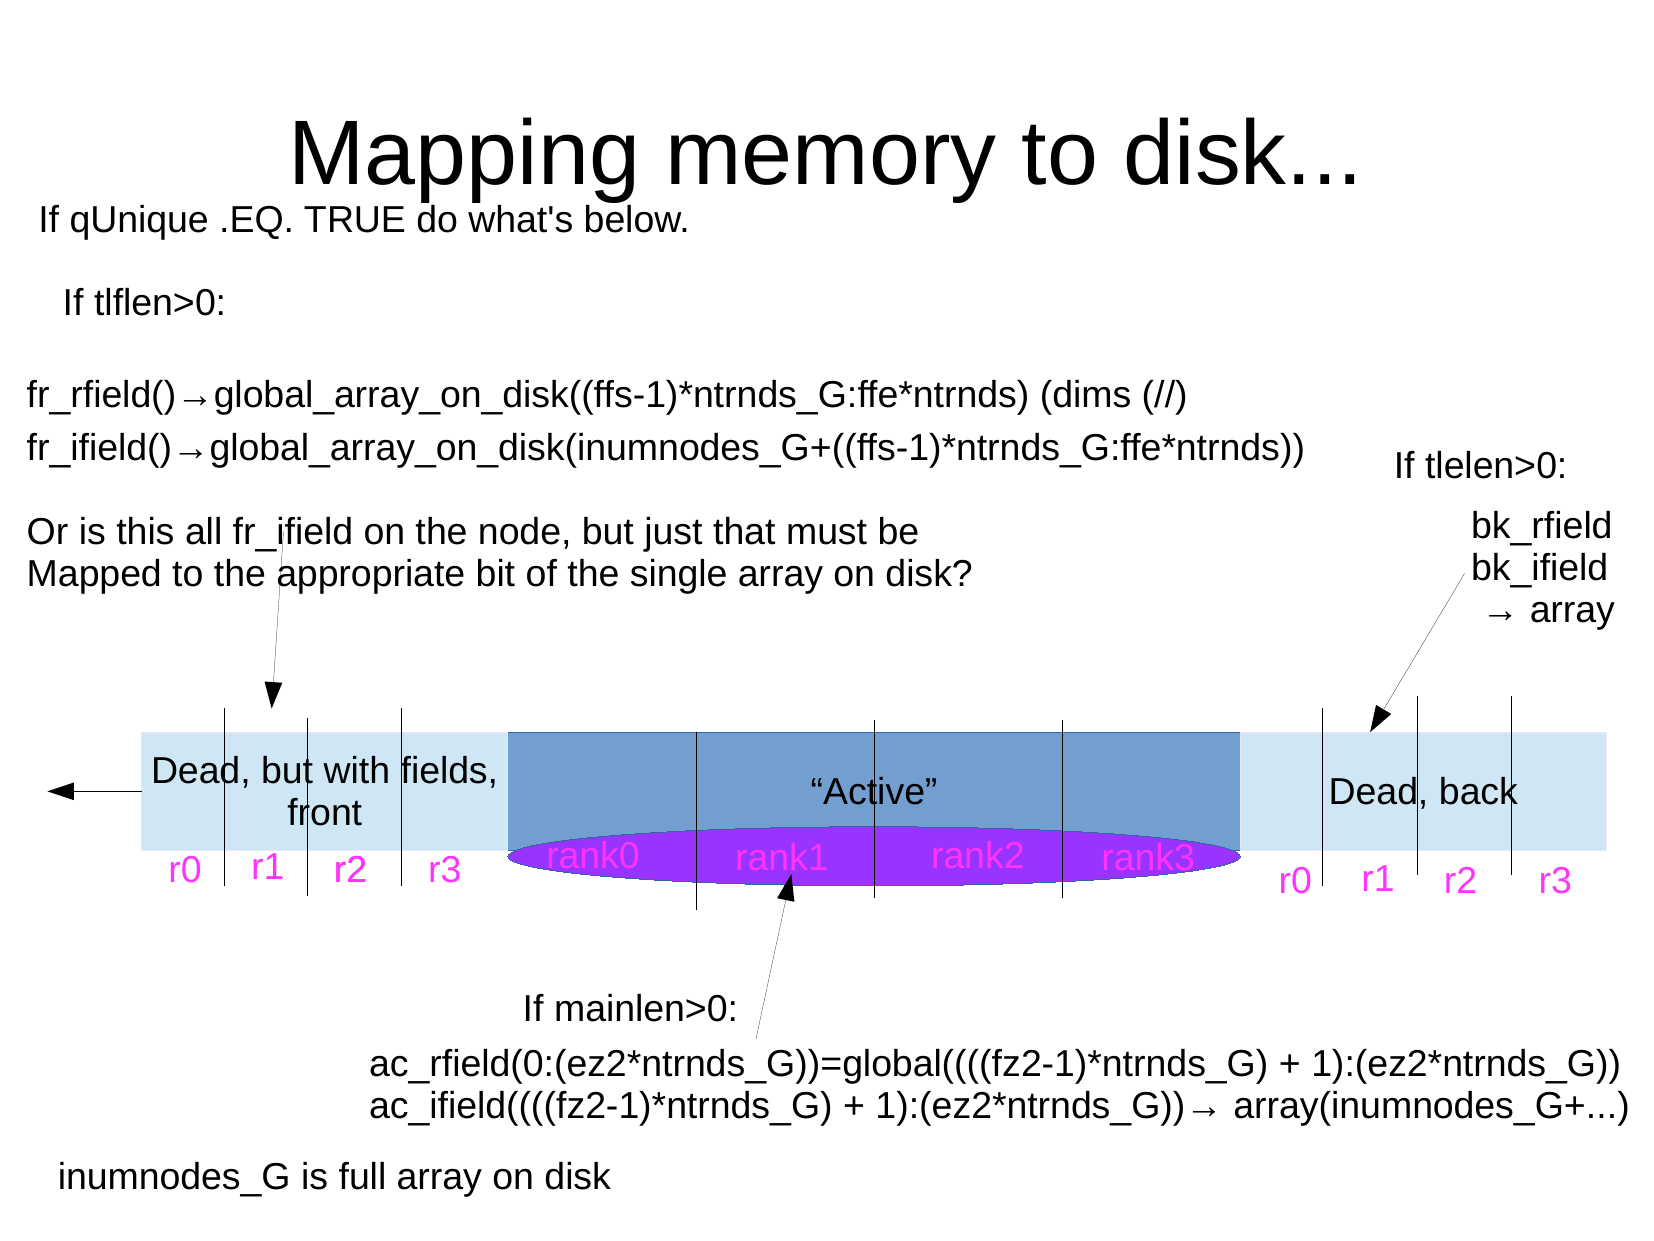

# Mapping memory to disk...
If qUnique .EQ. TRUE do what's below.
If tlflen>0:
fr_rfield()→global_array_on_disk((ffs-1)*ntrnds_G:ffe*ntrnds) (dims (//)
fr_ifield()→global_array_on_disk(inumnodes_G+((ffs-1)*ntrnds_G:ffe*ntrnds))
Or is this all fr_ifield on the node, but just that must be
Mapped to the appropriate bit of the single array on disk?
If tlelen>0:
bk_rfield
bk_ifield
 → array
Dead, but with fields,
front
“Active”
Dead, back
rank0
rank2
rank1
rank3
r1
r0
r2
r2
r3
r1
r0
r2
r3
If mainlen>0:
ac_rfield(0:(ez2*ntrnds_G))=global((((fz2-1)*ntrnds_G) + 1):(ez2*ntrnds_G))
ac_ifield((((fz2-1)*ntrnds_G) + 1):(ez2*ntrnds_G))→ array(inumnodes_G+...)
inumnodes_G is full array on disk